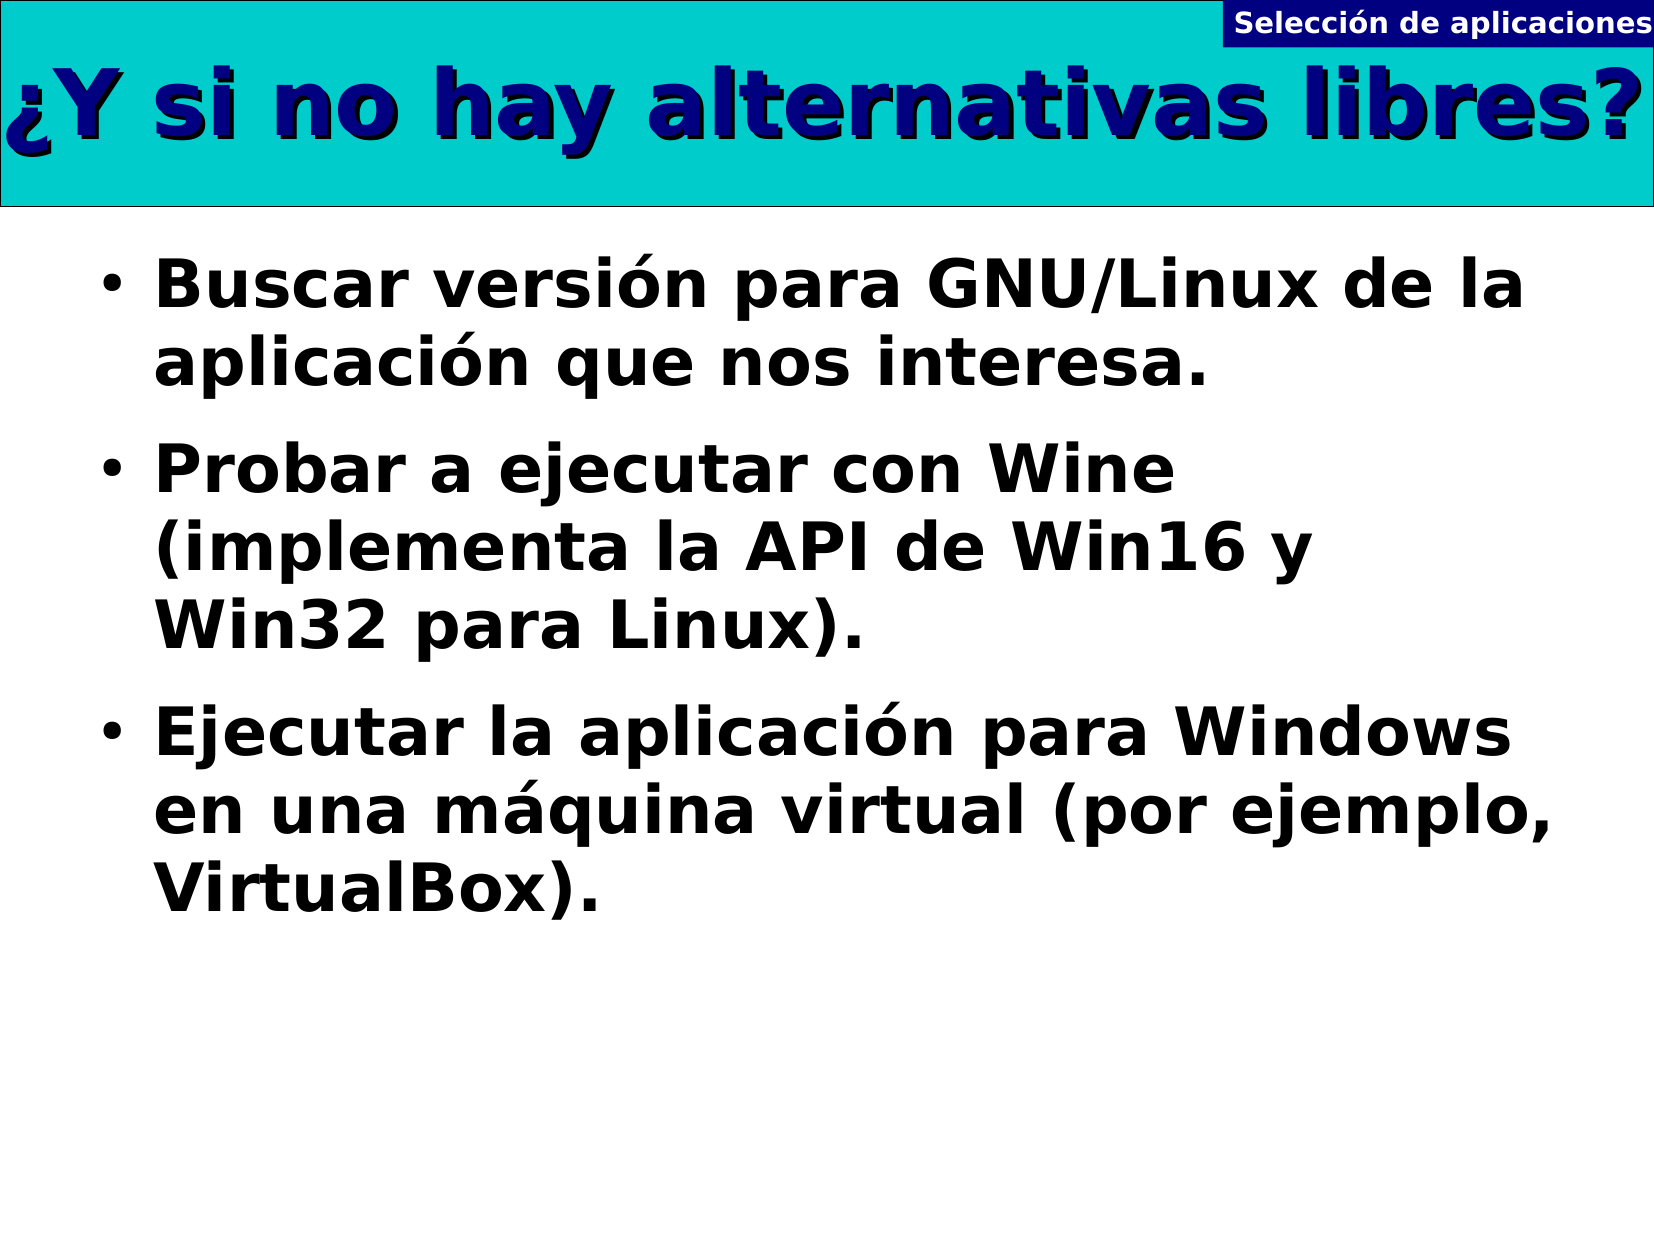

Selección de aplicaciones
# ¿Y si no hay alternativas libres?
Buscar versión para GNU/Linux de la aplicación que nos interesa.
Probar a ejecutar con Wine (implementa la API de Win16 y Win32 para Linux).
Ejecutar la aplicación para Windows en una máquina virtual (por ejemplo, VirtualBox).